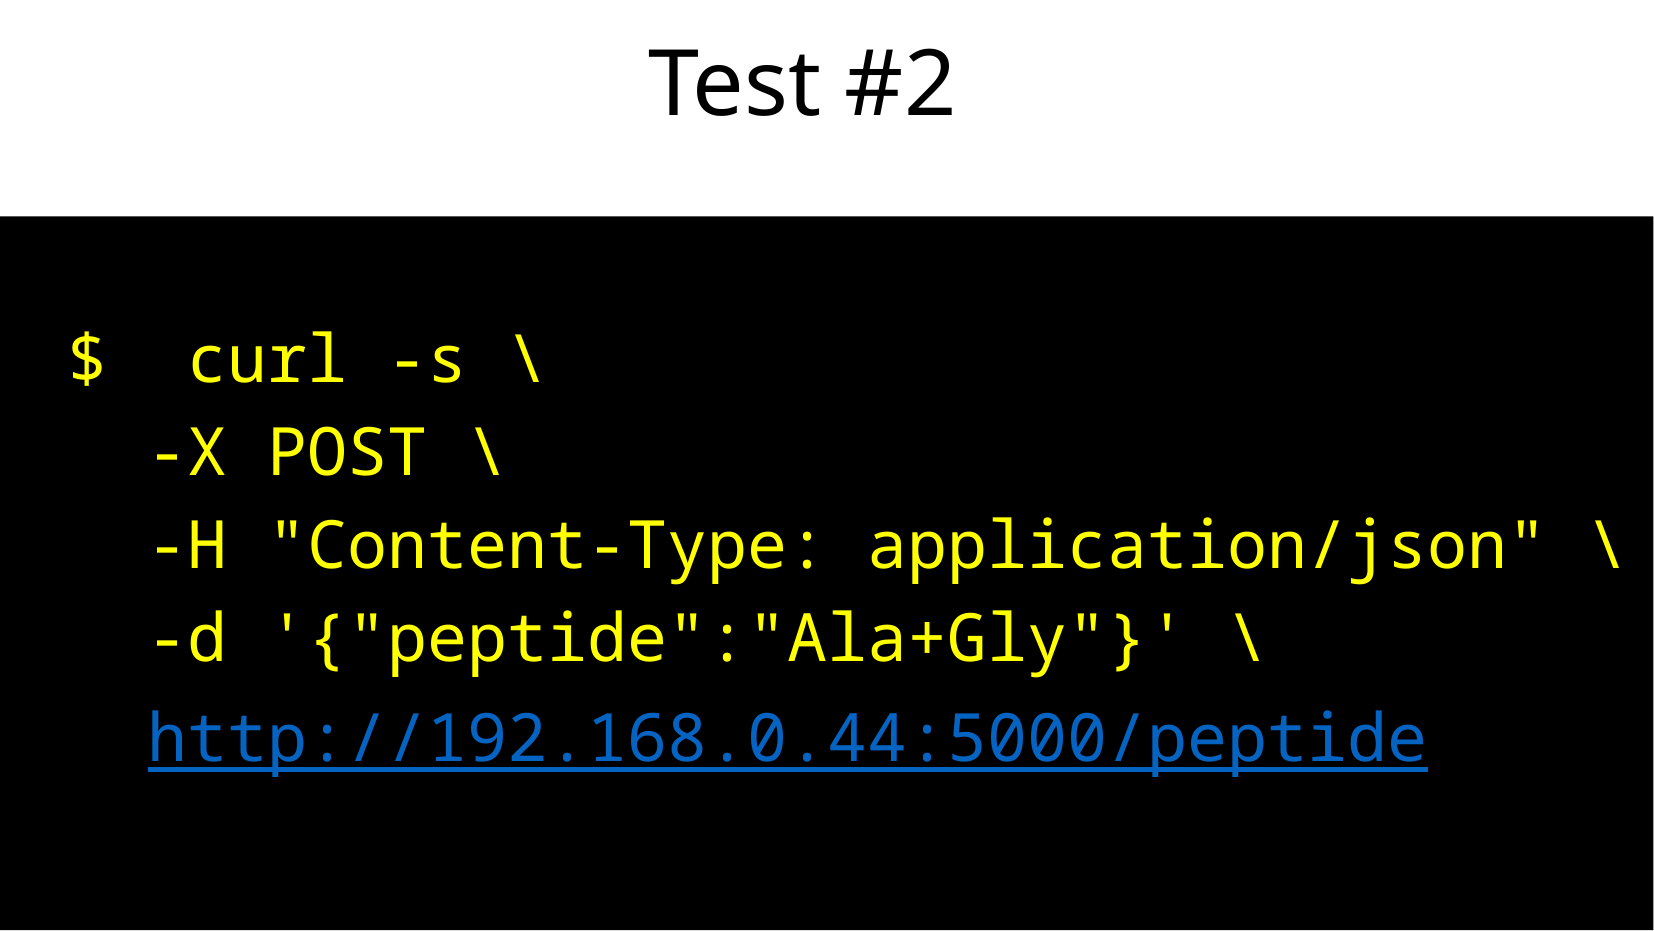

# Test #2
$  curl -s \
  -X POST \
  -H "Content-Type: application/json" \
  -d '{"peptide":"Ala+Gly"}' \
  http://192.168.0.44:5000/peptide